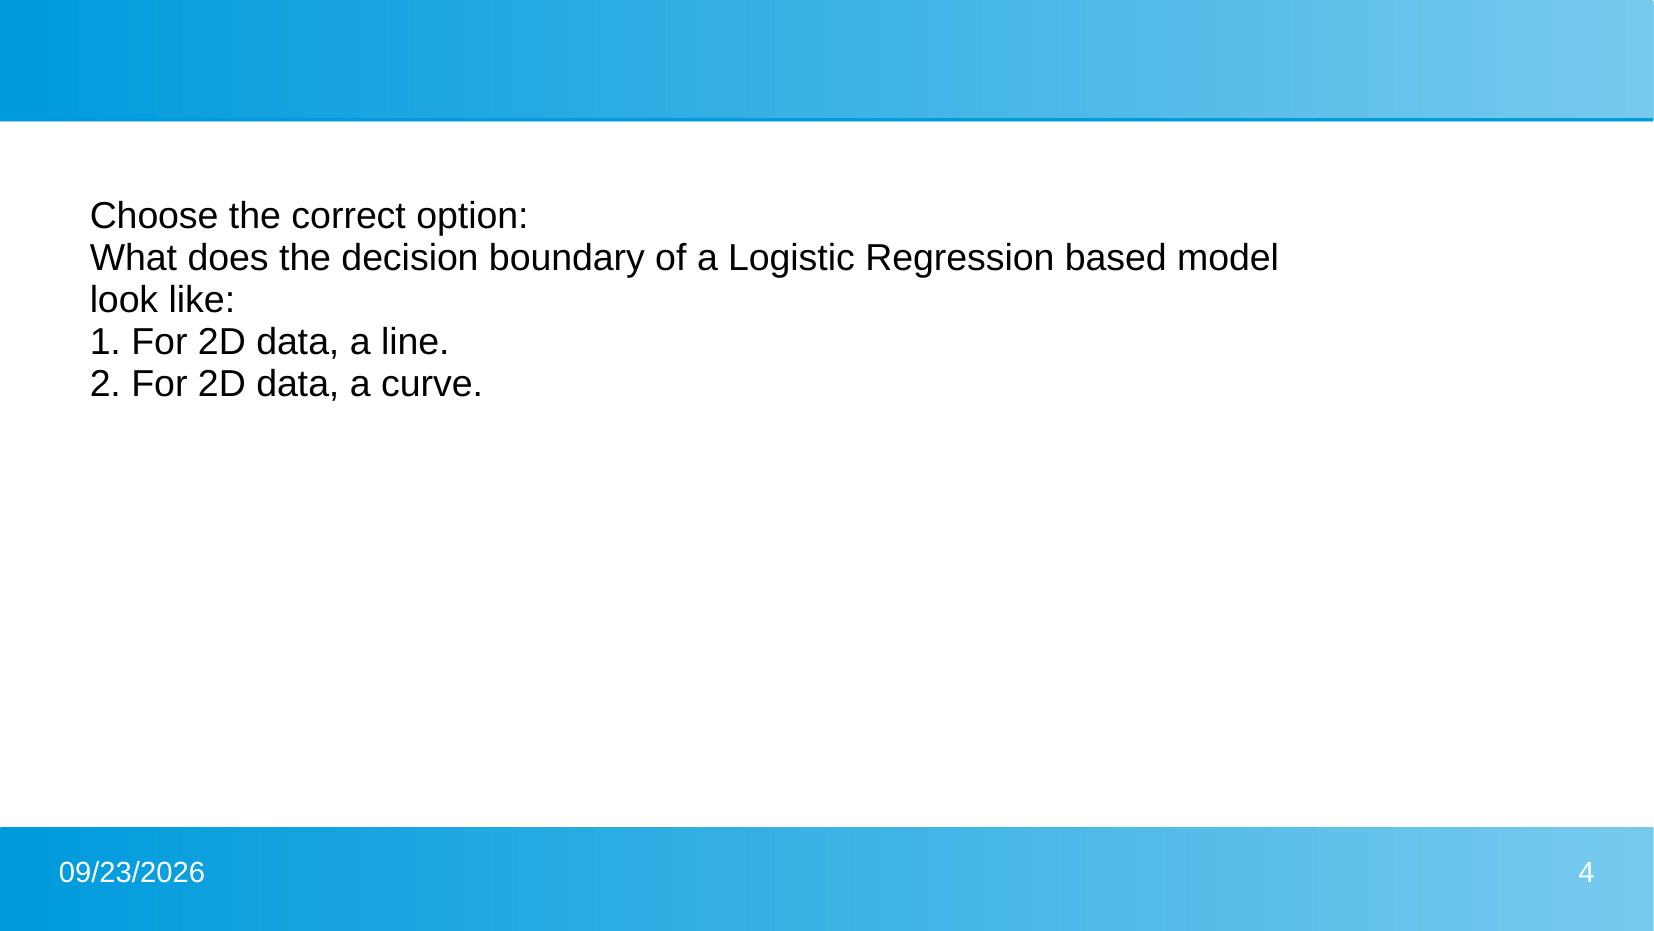

#
Choose the correct option:
What does the decision boundary of a Logistic Regression based model look like:
1. For 2D data, a line.
2. For 2D data, a curve.
4